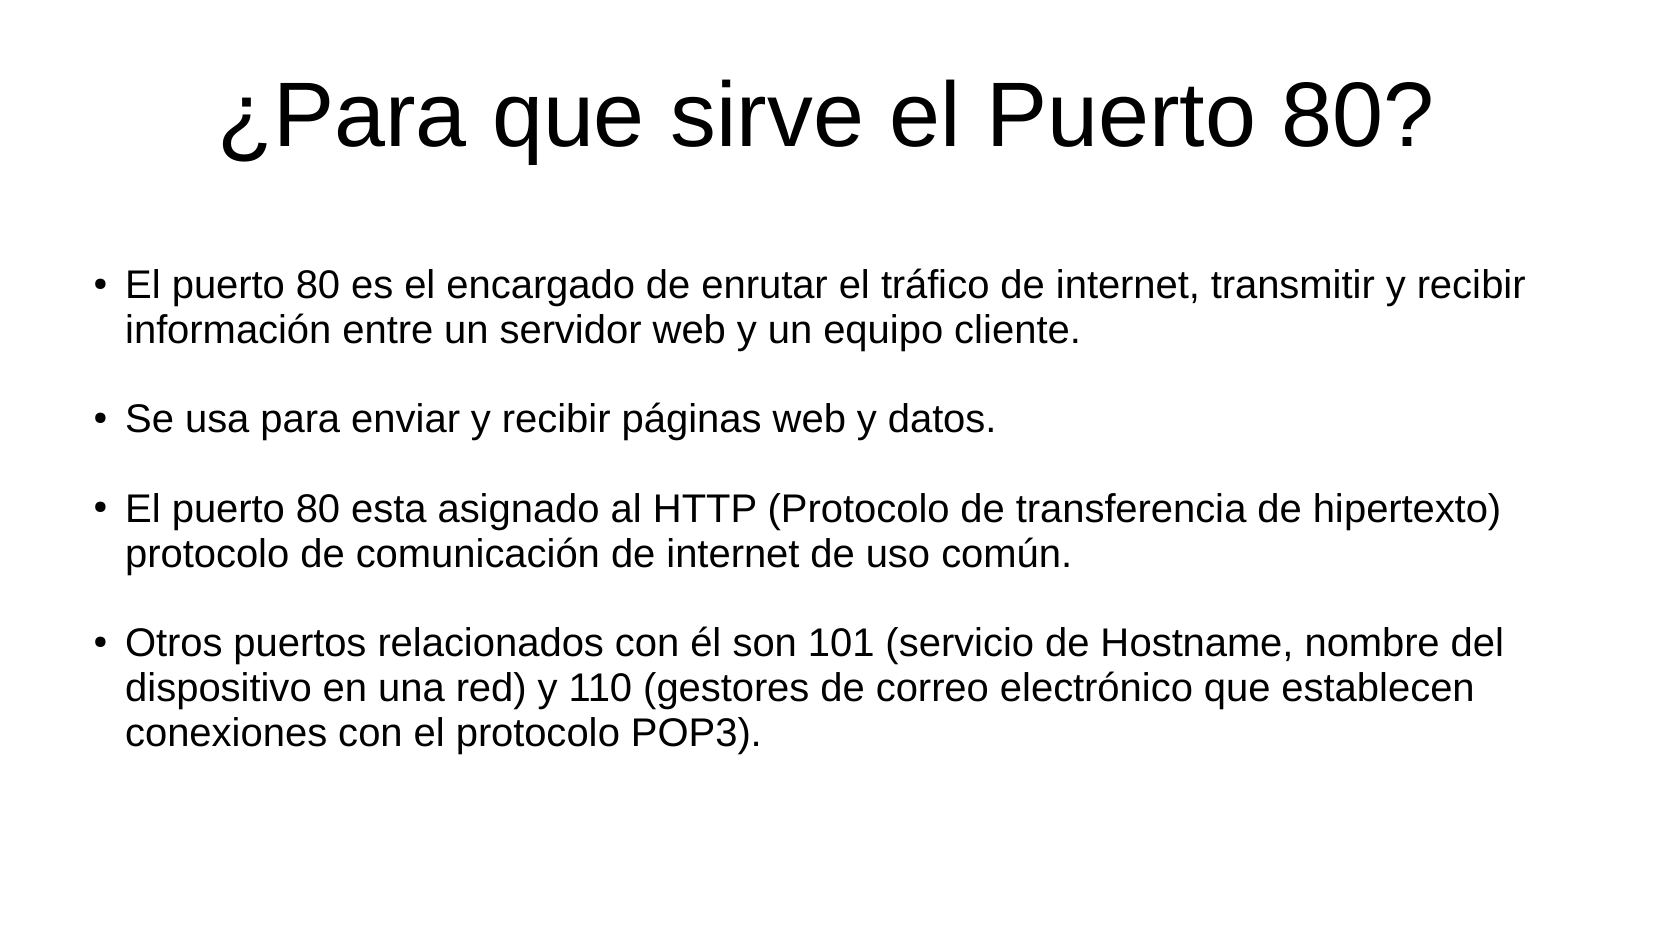

# ¿Para que sirve el Puerto 80?
El puerto 80 es el encargado de enrutar el tráfico de internet, transmitir y recibir información entre un servidor web y un equipo cliente.
Se usa para enviar y recibir páginas web y datos.
El puerto 80 esta asignado al HTTP (Protocolo de transferencia de hipertexto) protocolo de comunicación de internet de uso común.
Otros puertos relacionados con él son 101 (servicio de Hostname, nombre del dispositivo en una red) y 110 (gestores de correo electrónico que establecen conexiones con el protocolo POP3).